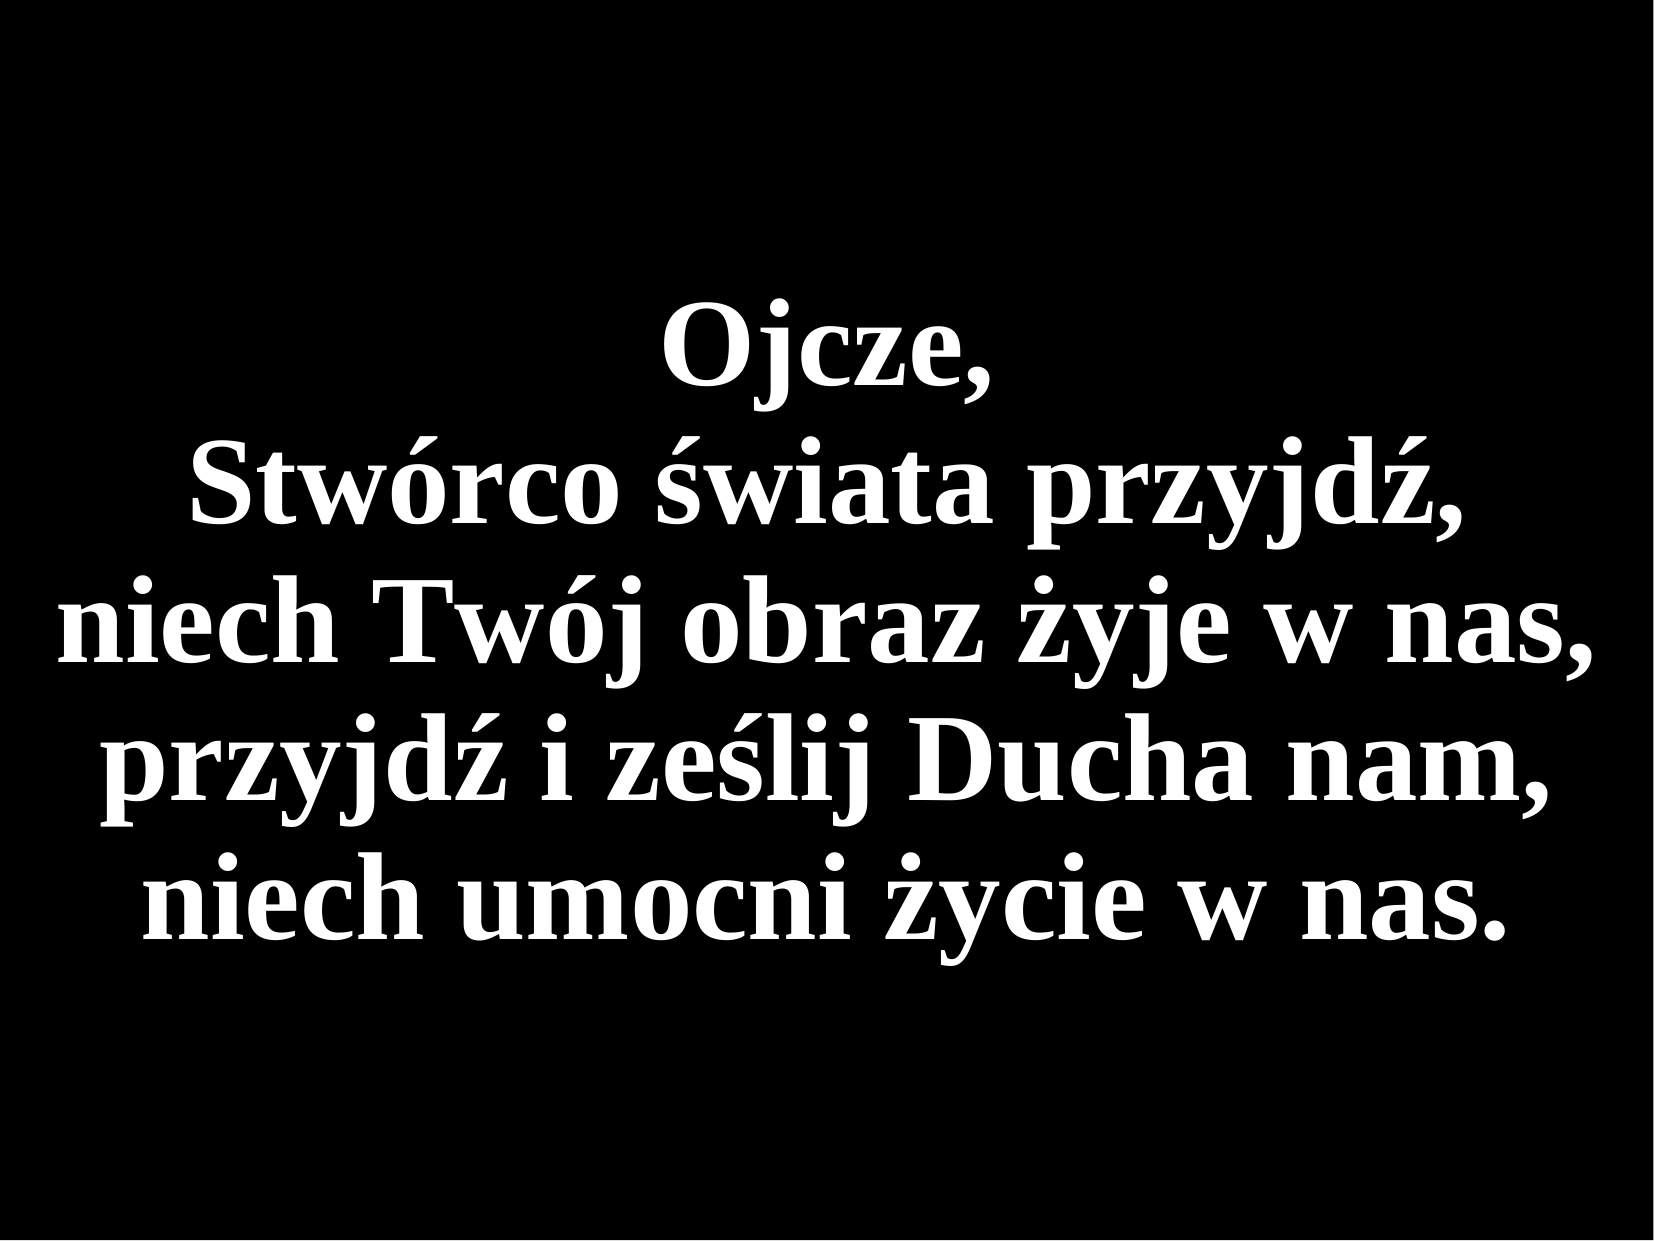

# Ojcze, Stwórco świata przyjdź, niech Twój obraz żyje w nas, przyjdź i ześlij Ducha nam, niech umocni życie w nas.